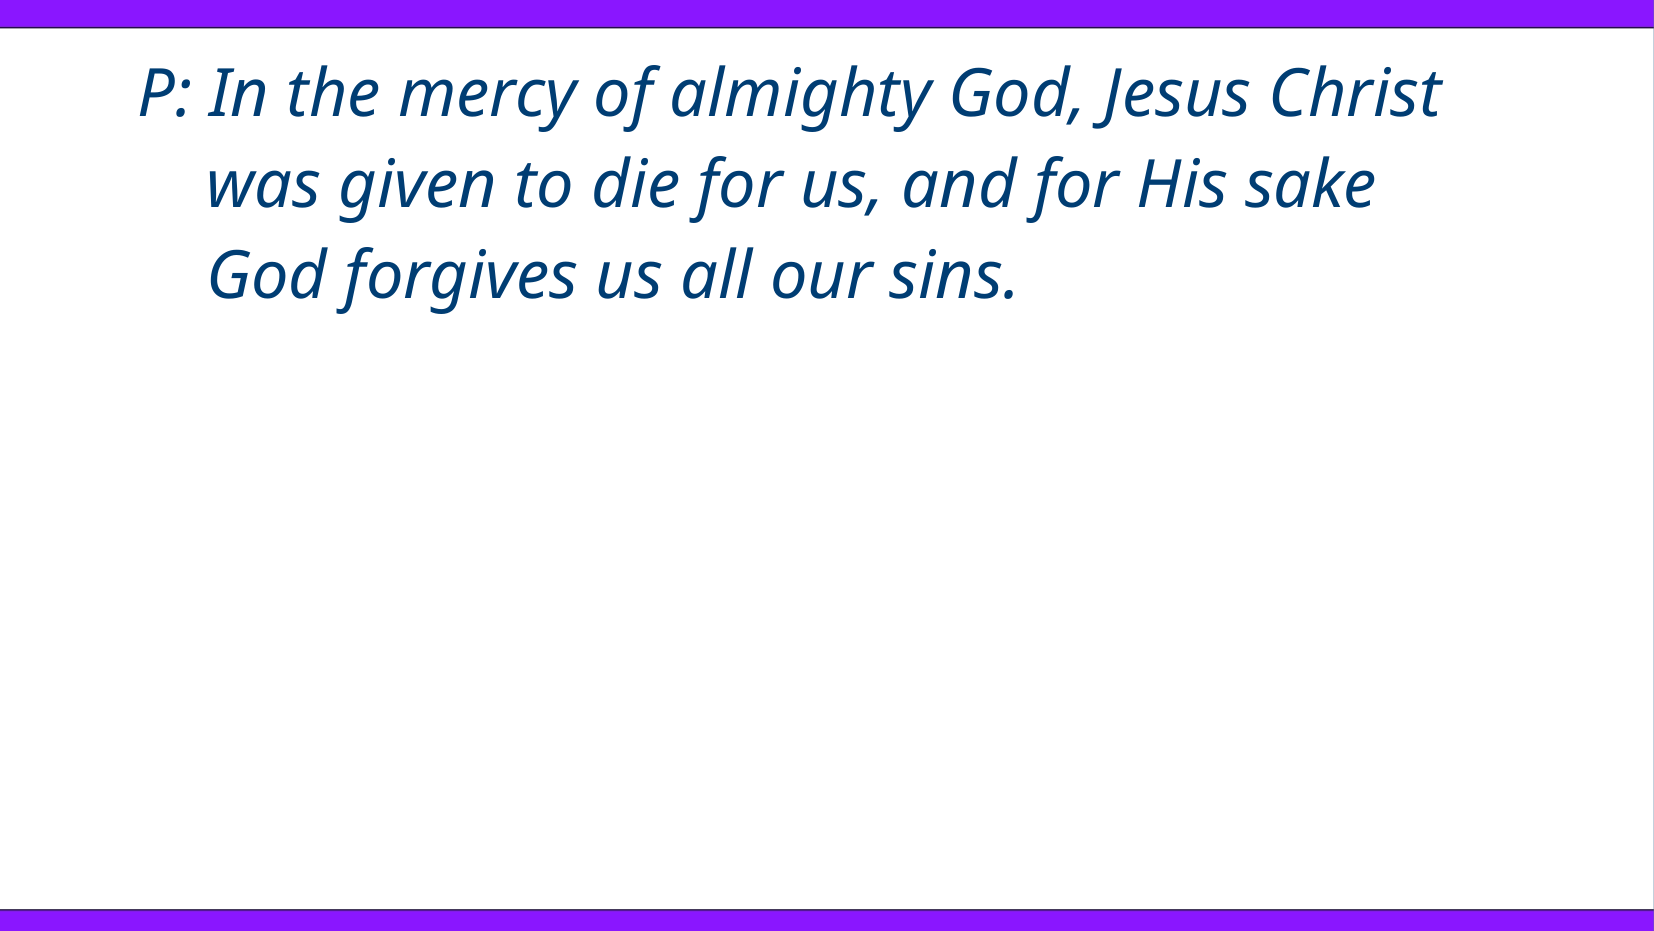

P: In the mercy of almighty God, Jesus Christ
 was given to die for us, and for His sake
 God forgives us all our sins.